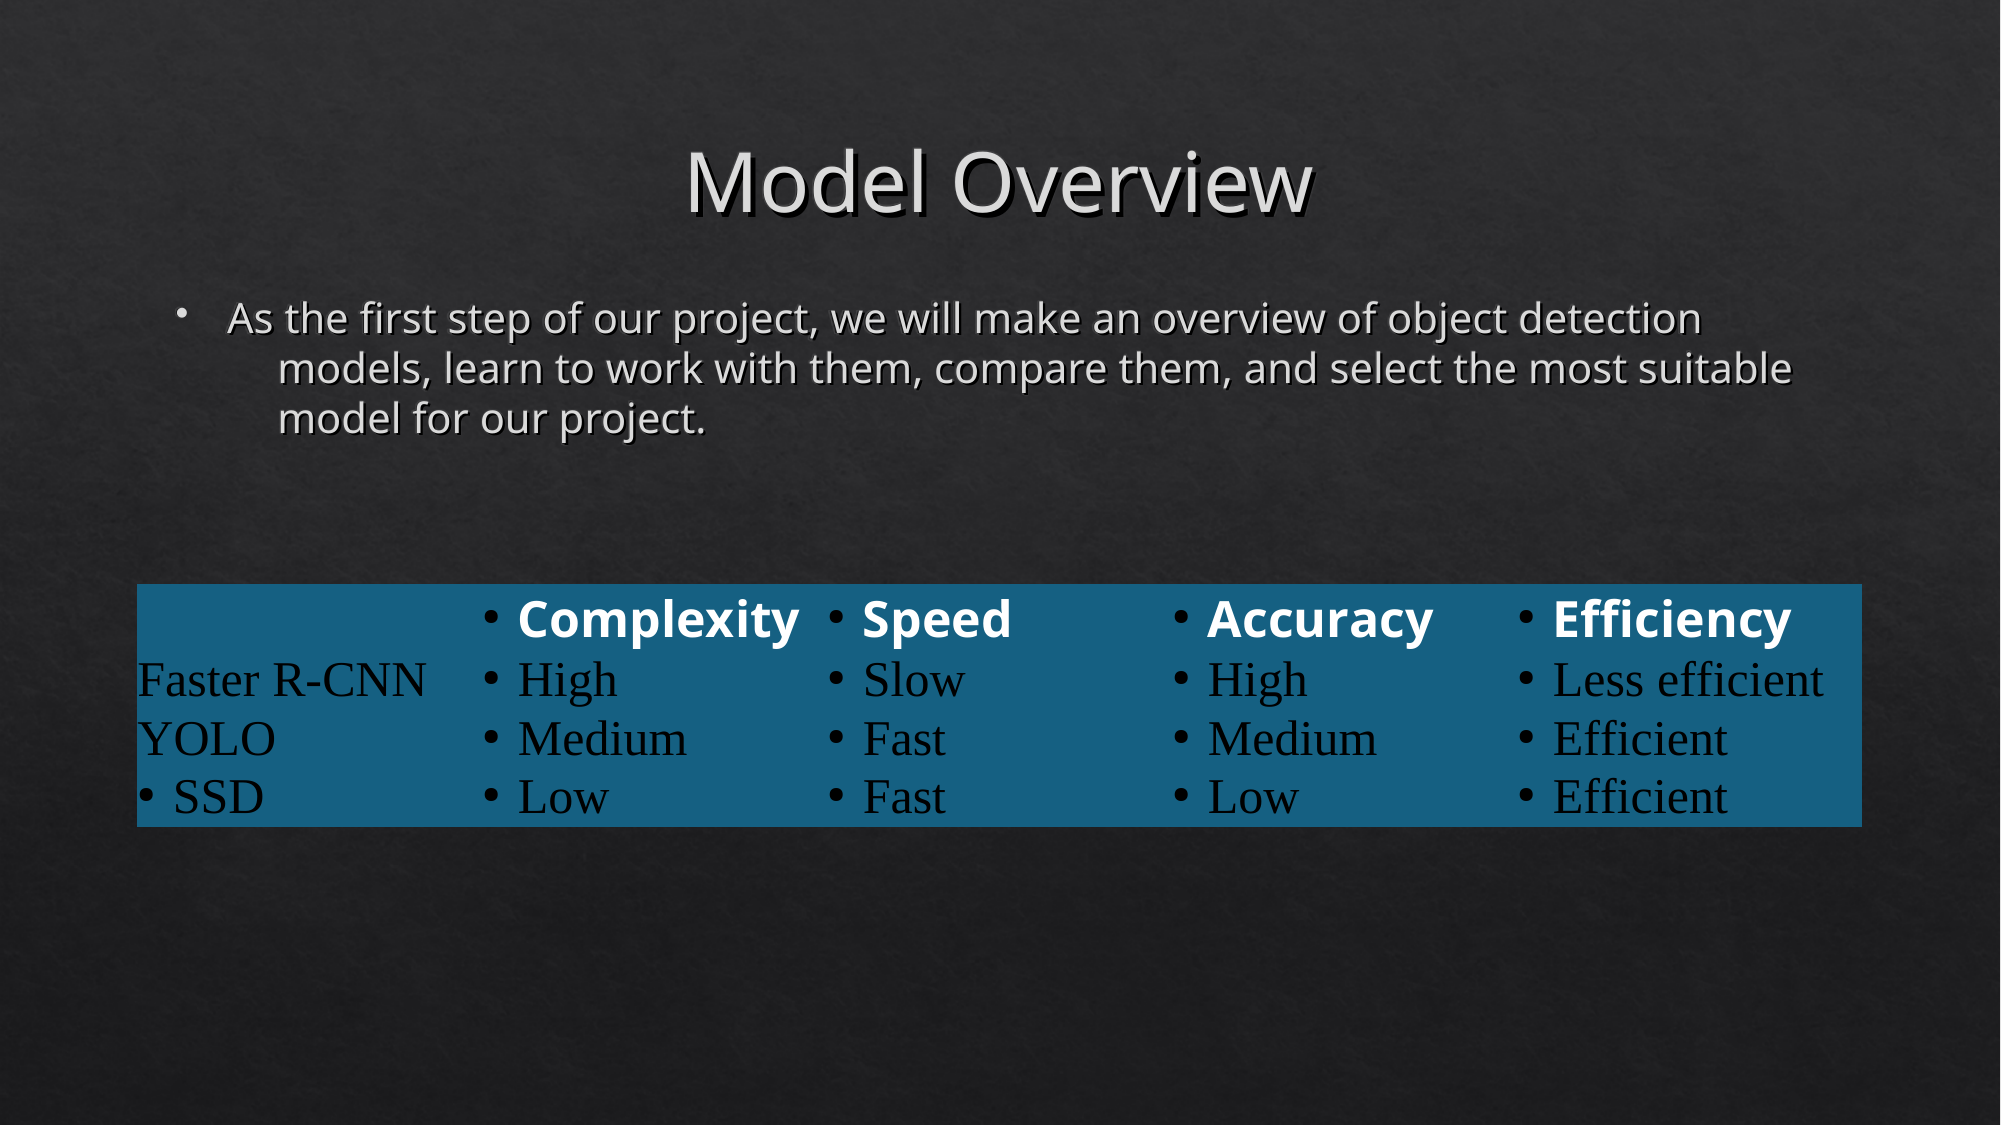

# Model Overview
As the first step of our project, we will make an overview of object detection models, learn to work with them, compare them, and select the most suitable model for our project.
| | Complexity | Speed | Accuracy | Efficiency |
| --- | --- | --- | --- | --- |
| Faster R-CNN | High | Slow | High | Less efficient |
| YOLO | Medium | Fast | Medium | Efficient |
| SSD | Low | Fast | Low | Efficient |